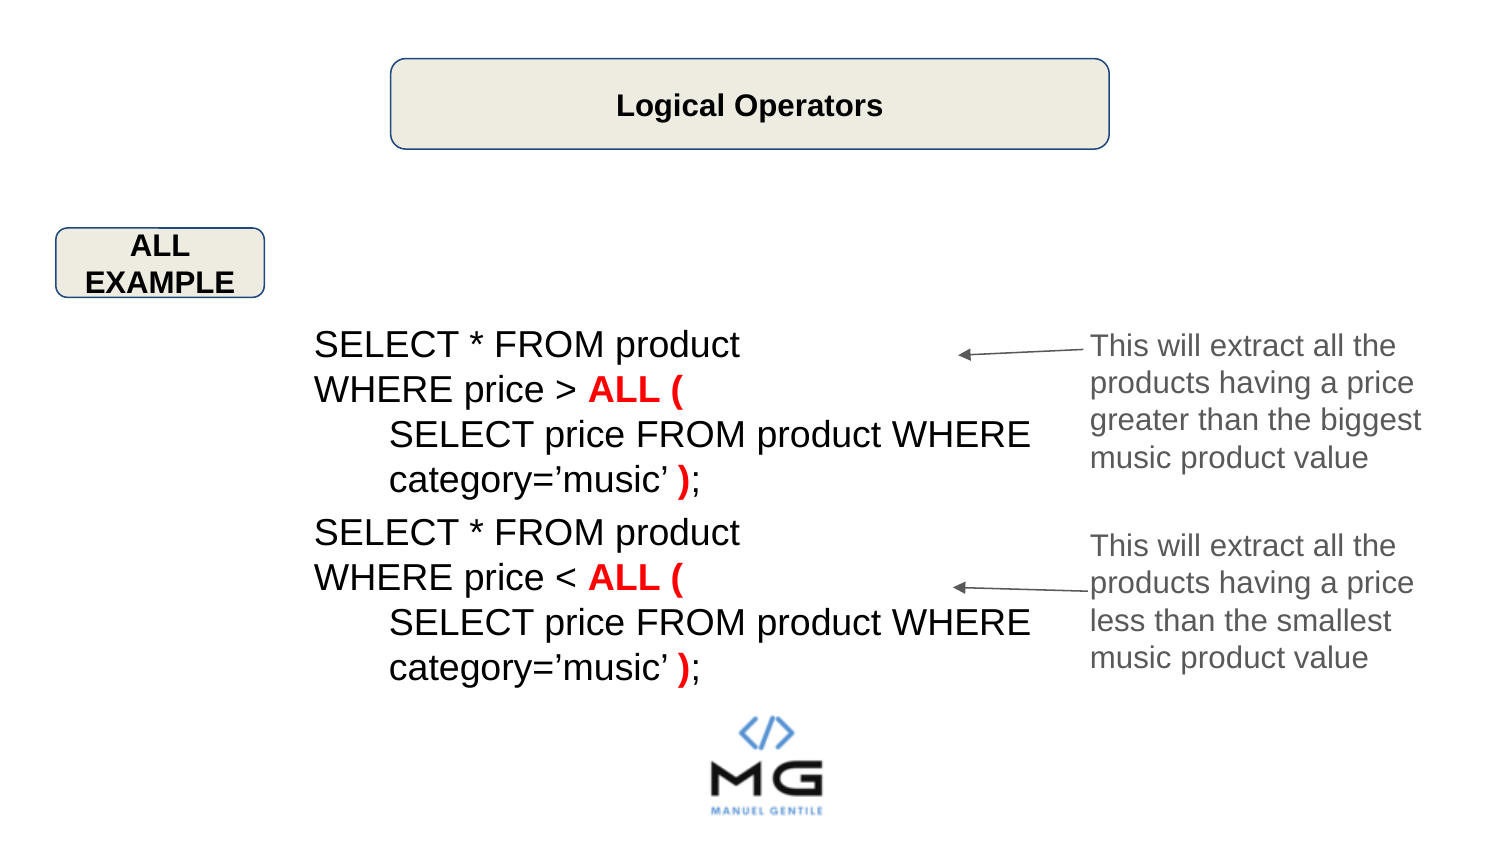

Logical Operators
ALL
EXAMPLE
SELECT * FROM product
WHERE price > ALL (
SELECT price FROM product WHERE category=’music’ );
This will extract all the products having a price greater than the biggest music product value
SELECT * FROM product
WHERE price < ALL (
SELECT price FROM product WHERE category=’music’ );
This will extract all the products having a price less than the smallest music product value